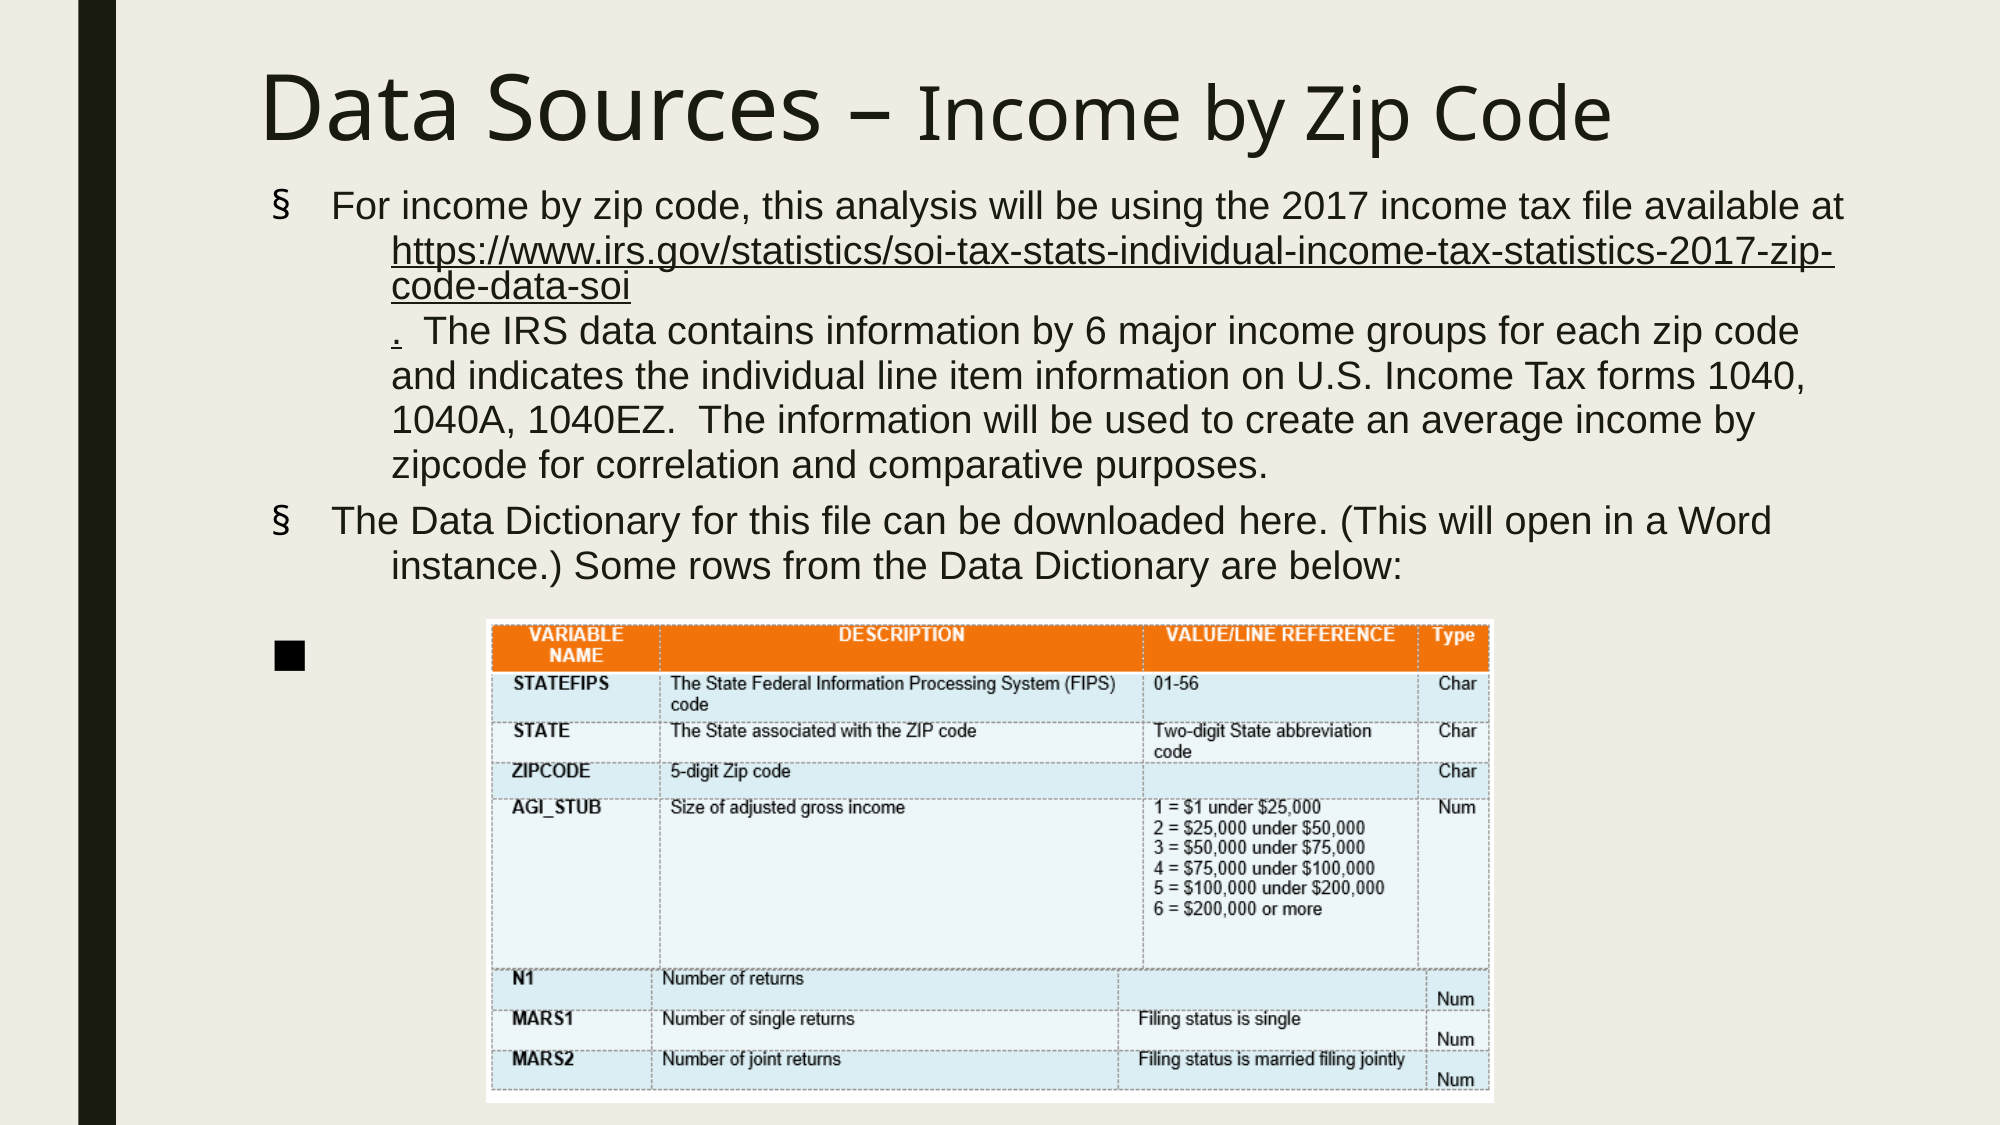

# Data Sources – Income by Zip Code
For income by zip code, this analysis will be using the 2017 income tax file available at https://www.irs.gov/statistics/soi-tax-stats-individual-income-tax-statistics-2017-zip-code-data-soi. The IRS data contains information by 6 major income groups for each zip code and indicates the individual line item information on U.S. Income Tax forms 1040, 1040A, 1040EZ. The information will be used to create an average income by zipcode for correlation and comparative purposes.
The Data Dictionary for this file can be downloaded here. (This will open in a Word instance.) Some rows from the Data Dictionary are below: